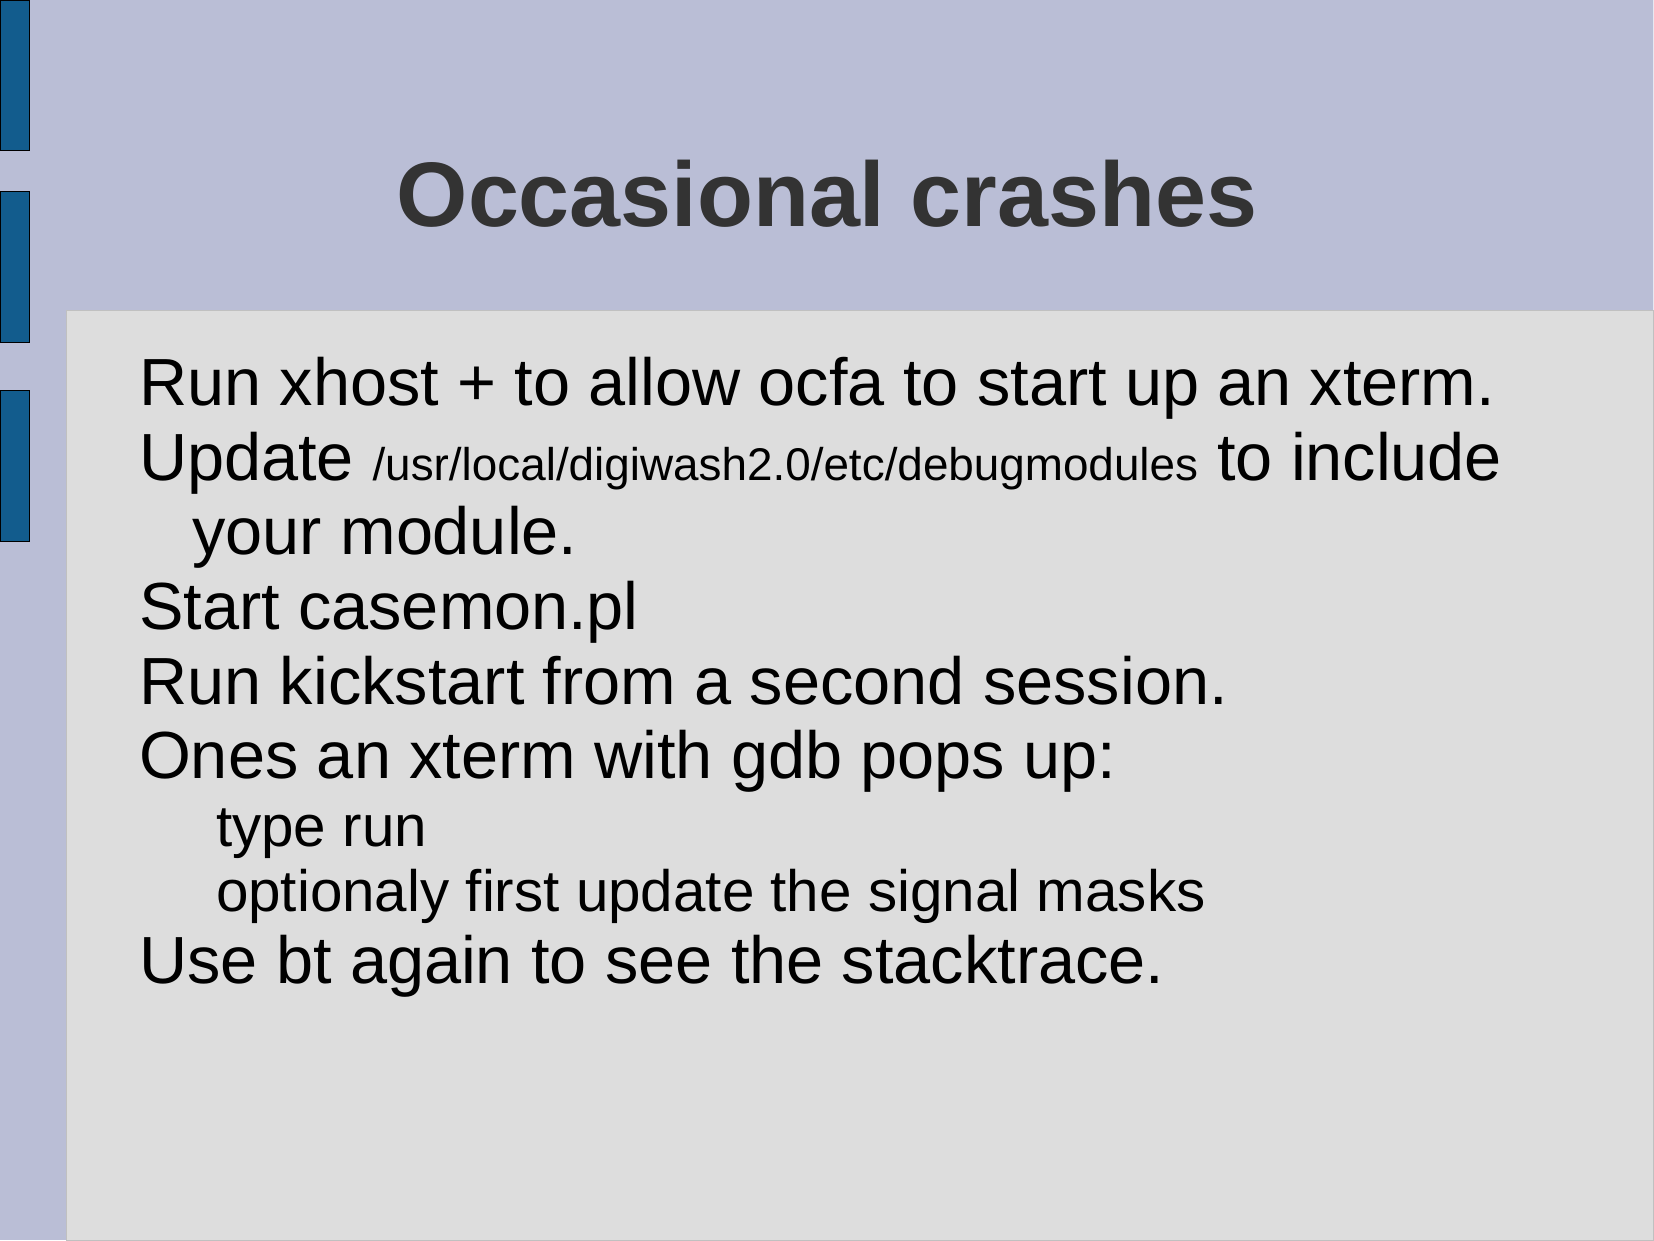

# Occasional crashes
Run xhost + to allow ocfa to start up an xterm.
Update /usr/local/digiwash2.0/etc/debugmodules to include your module.
Start casemon.pl
Run kickstart from a second session.
Ones an xterm with gdb pops up:
type run
optionaly first update the signal masks
Use bt again to see the stacktrace.